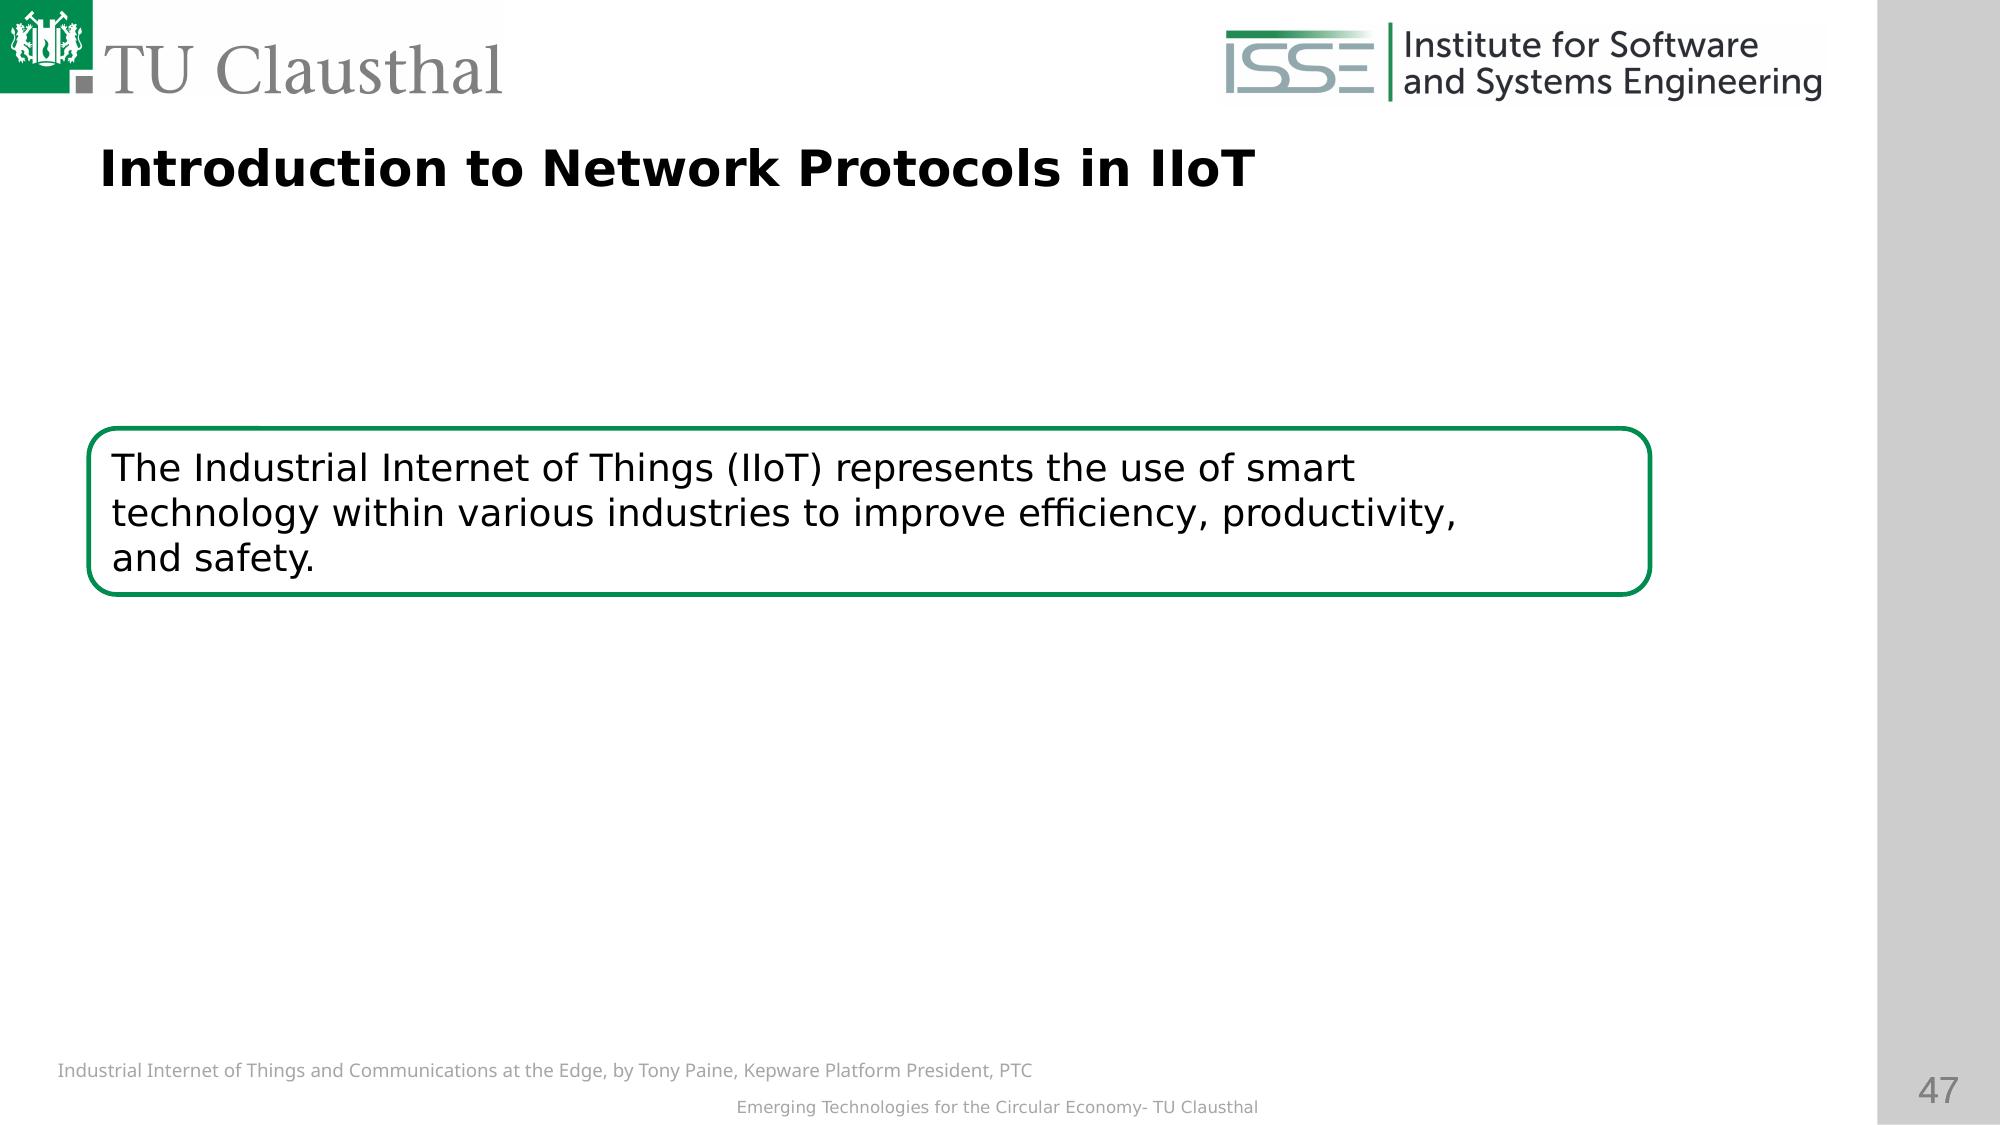

# Introduction to Network Protocols in IIoT
The Industrial Internet of Things (IIoT) represents the use of smart
technology within various industries to improve efficiency, productivity,
and safety.
Industrial Internet of Things and Communications at the Edge, by Tony Paine, Kepware Platform President, PTC